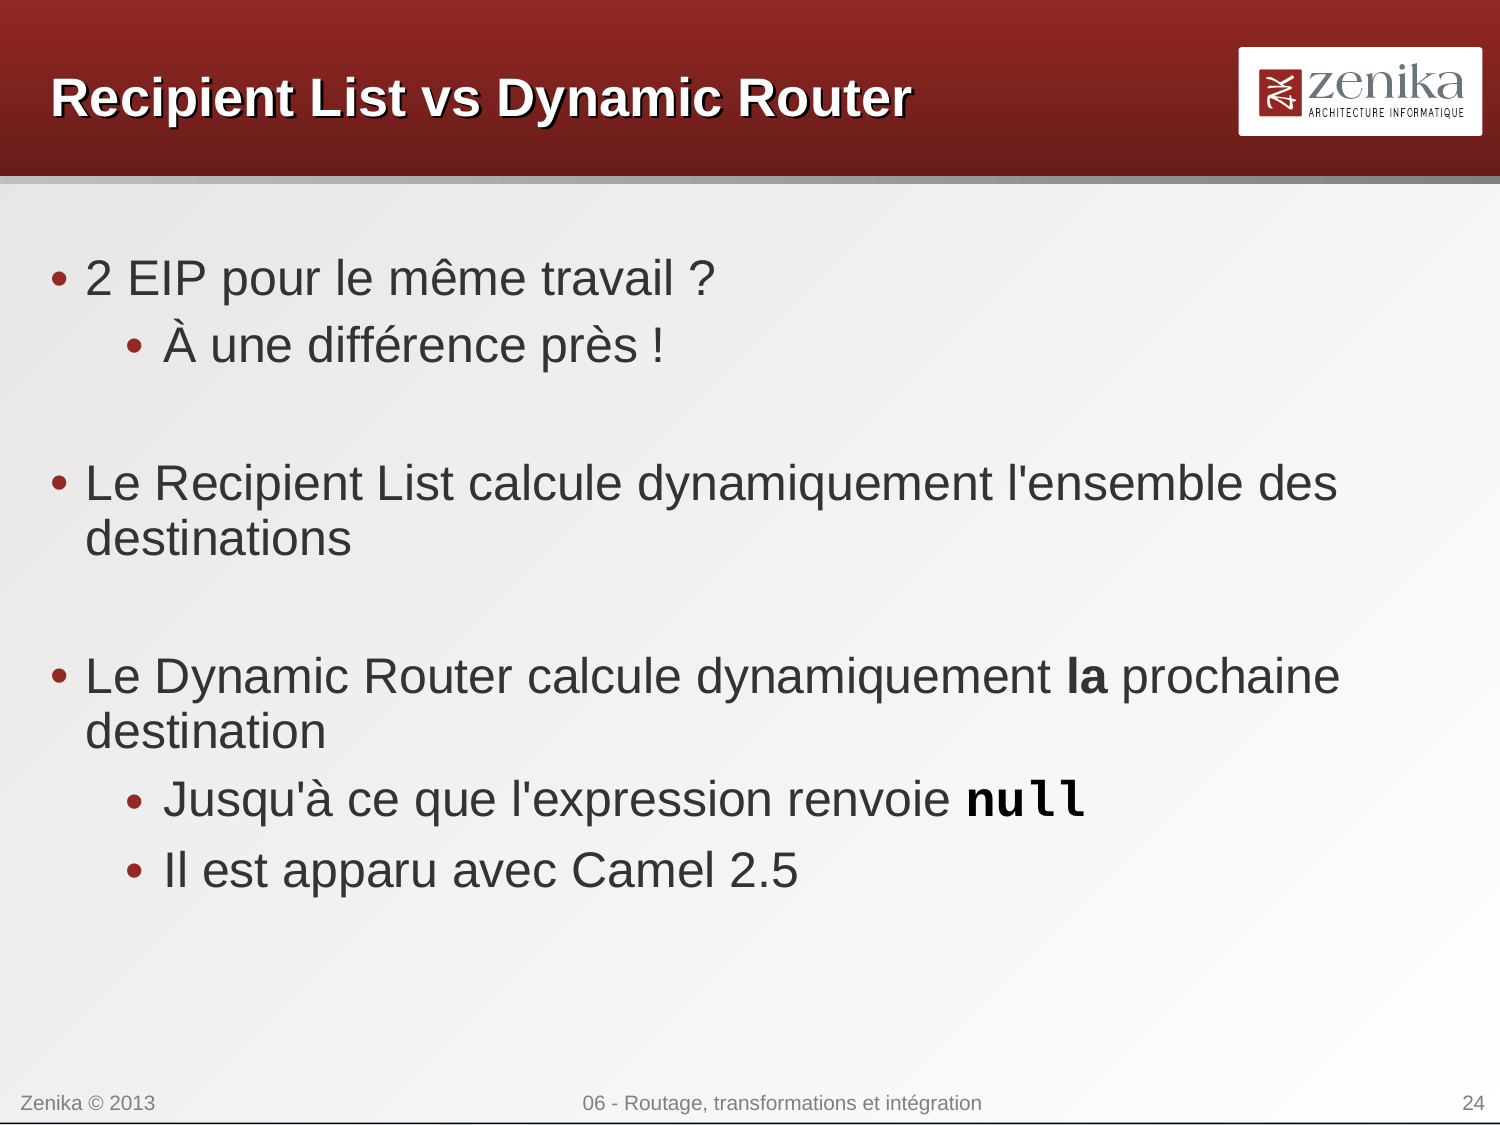

# Recipient List vs Dynamic Router
2 EIP pour le même travail ?
À une différence près !
Le Recipient List calcule dynamiquement l'ensemble des destinations
Le Dynamic Router calcule dynamiquement la prochaine destination
Jusqu'à ce que l'expression renvoie null
Il est apparu avec Camel 2.5